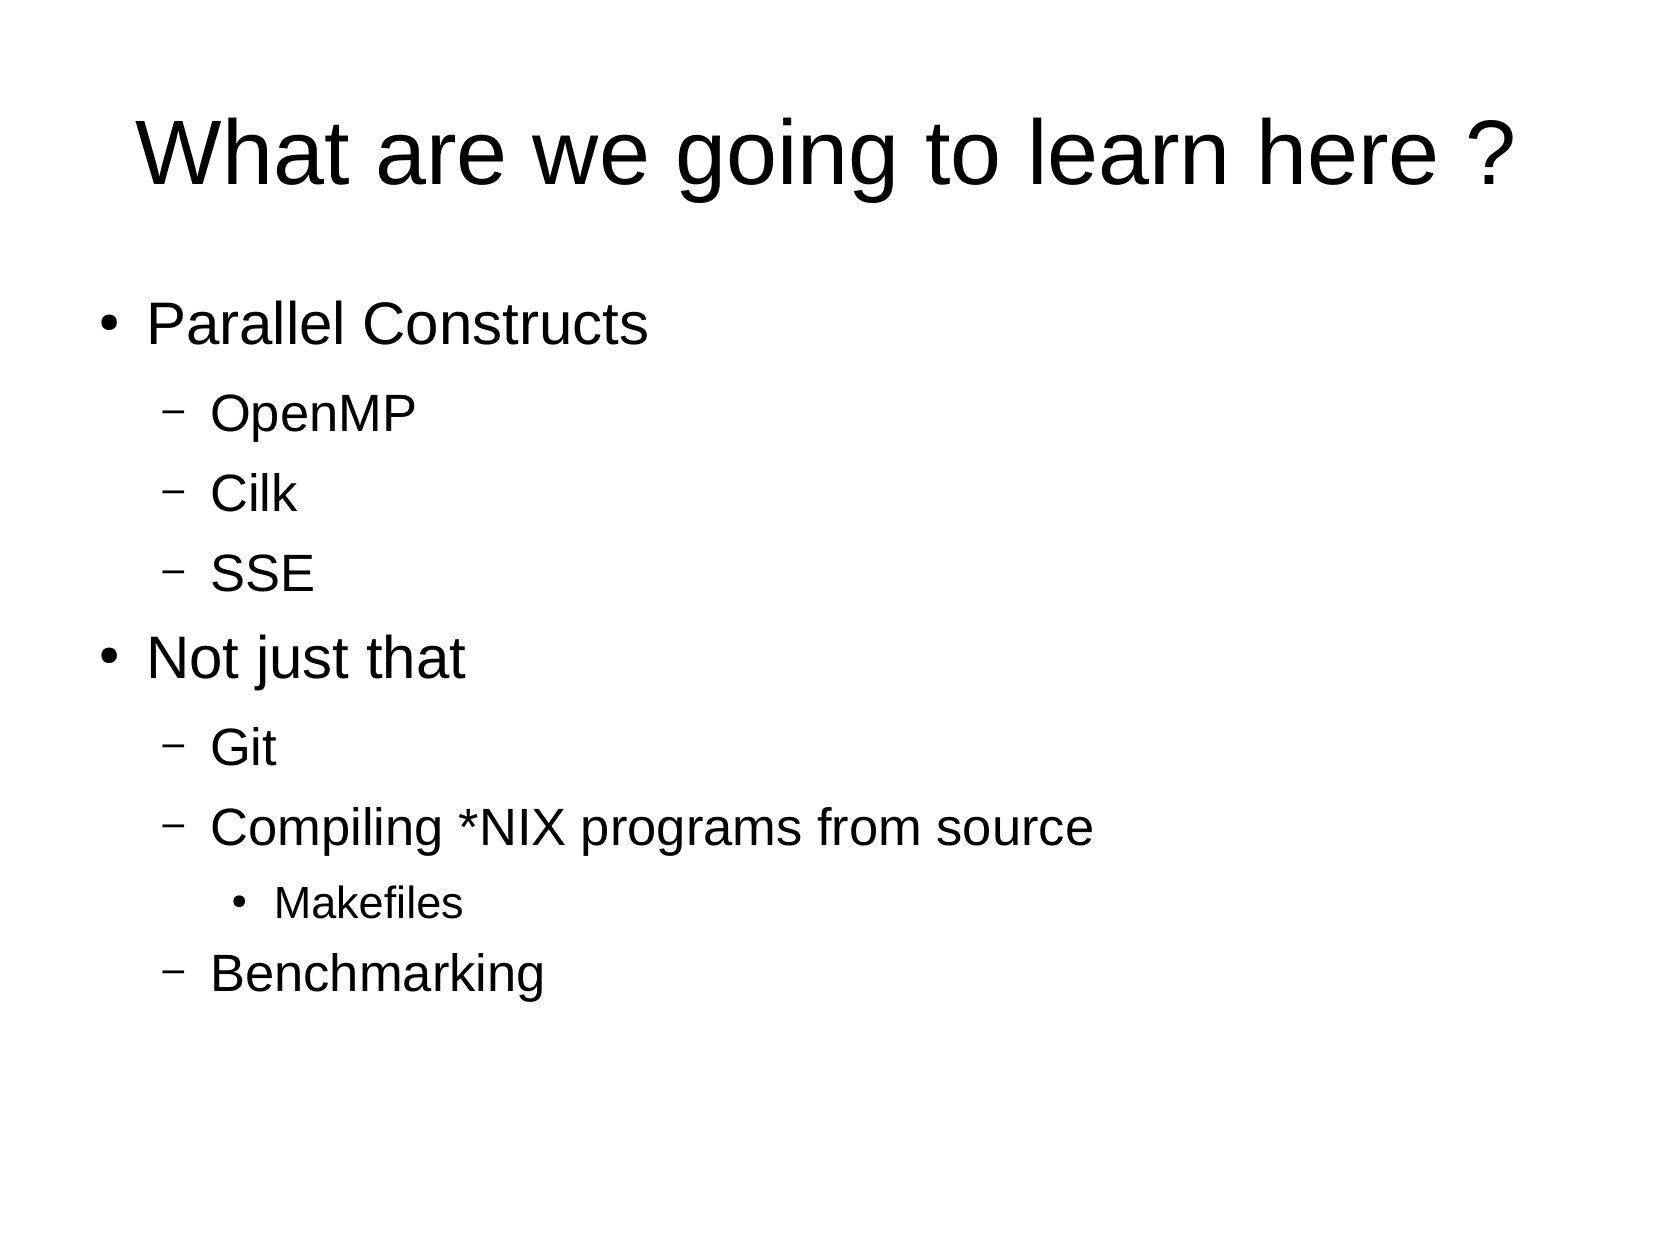

# What are we going to learn here ?
Parallel Constructs
OpenMP
Cilk
SSE
Not just that
Git
Compiling *NIX programs from source
Makefiles
Benchmarking